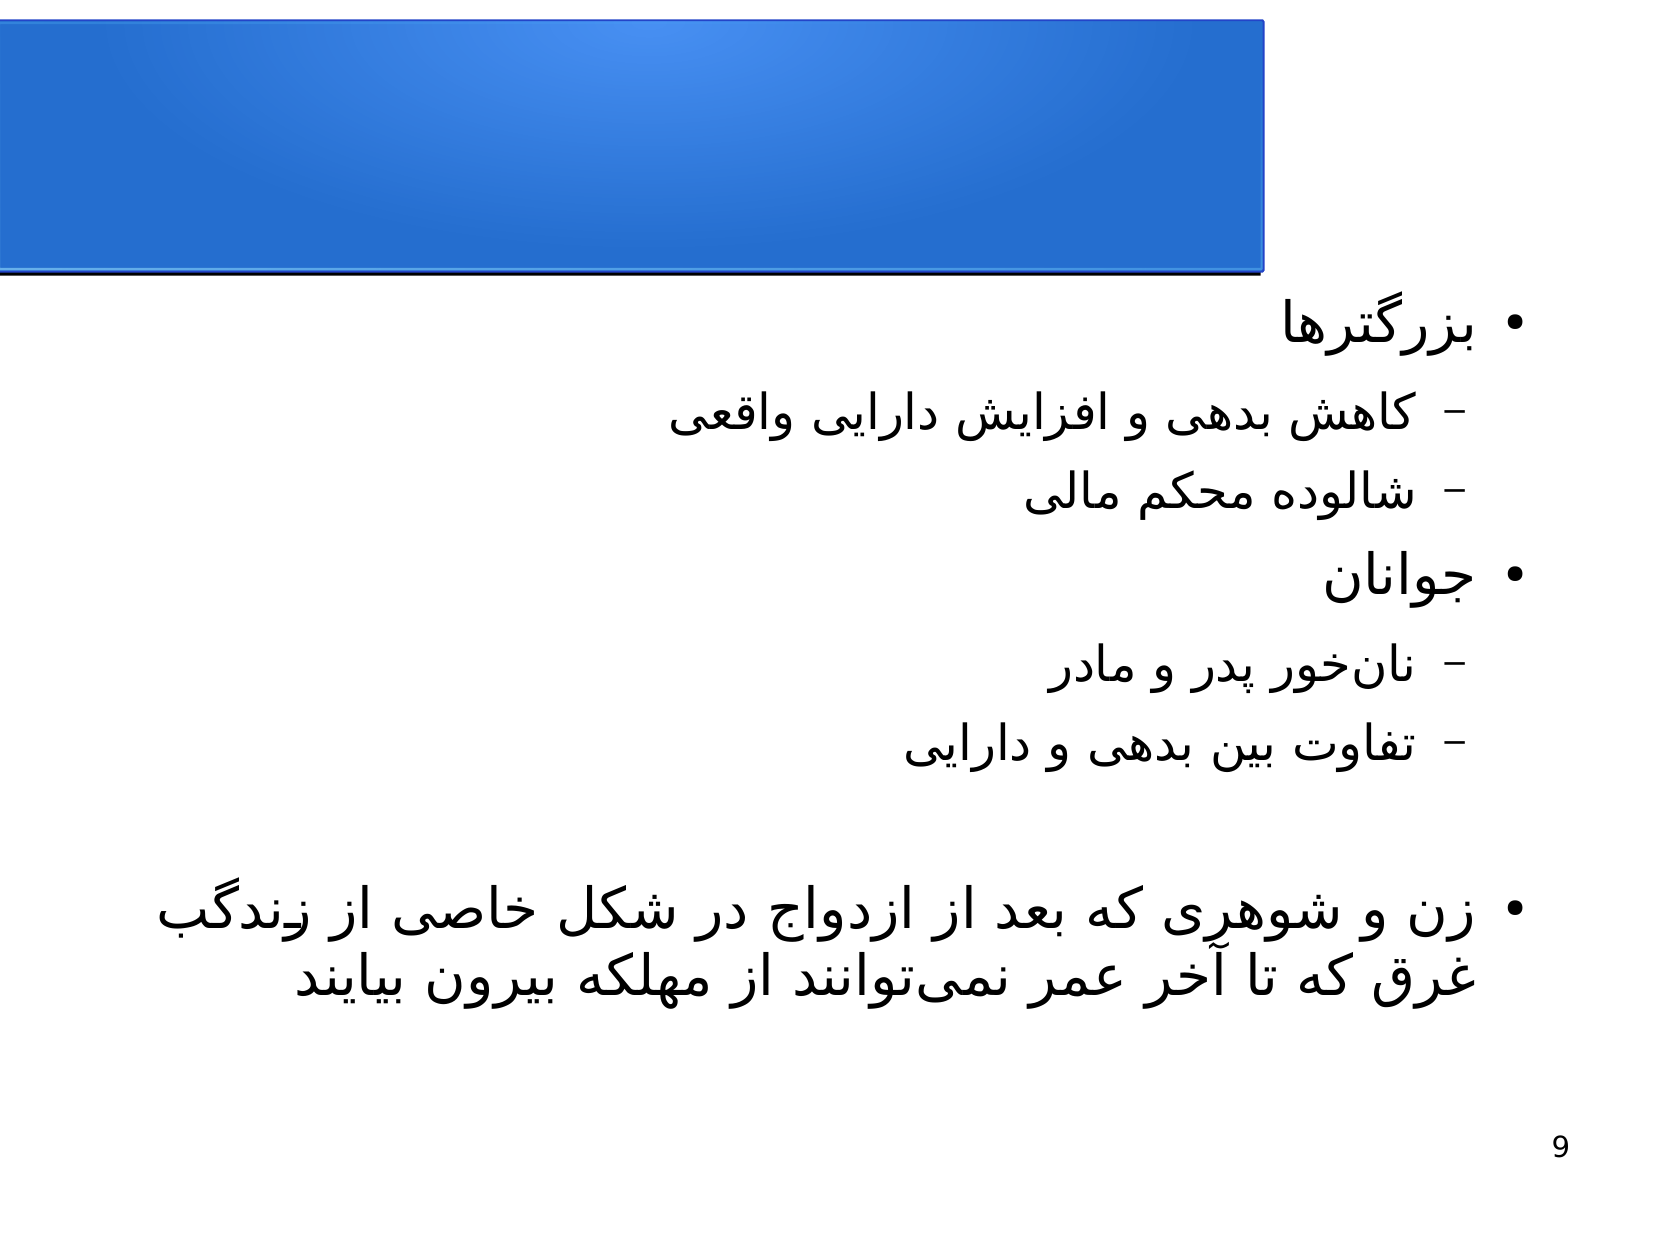

#
بزرگترها
کاهش بدهی و افزایش دارایی واقعی
شالوده محکم مالی
جوانان
نان‌خور پدر و مادر
تفاوت بین بدهی و دارایی
زن و شوهری که بعد از ازدواج در شکل خاصی از زندگب غرق که تا آخر عمر نمی‌توانند از مهلکه بیرون بیایند
9